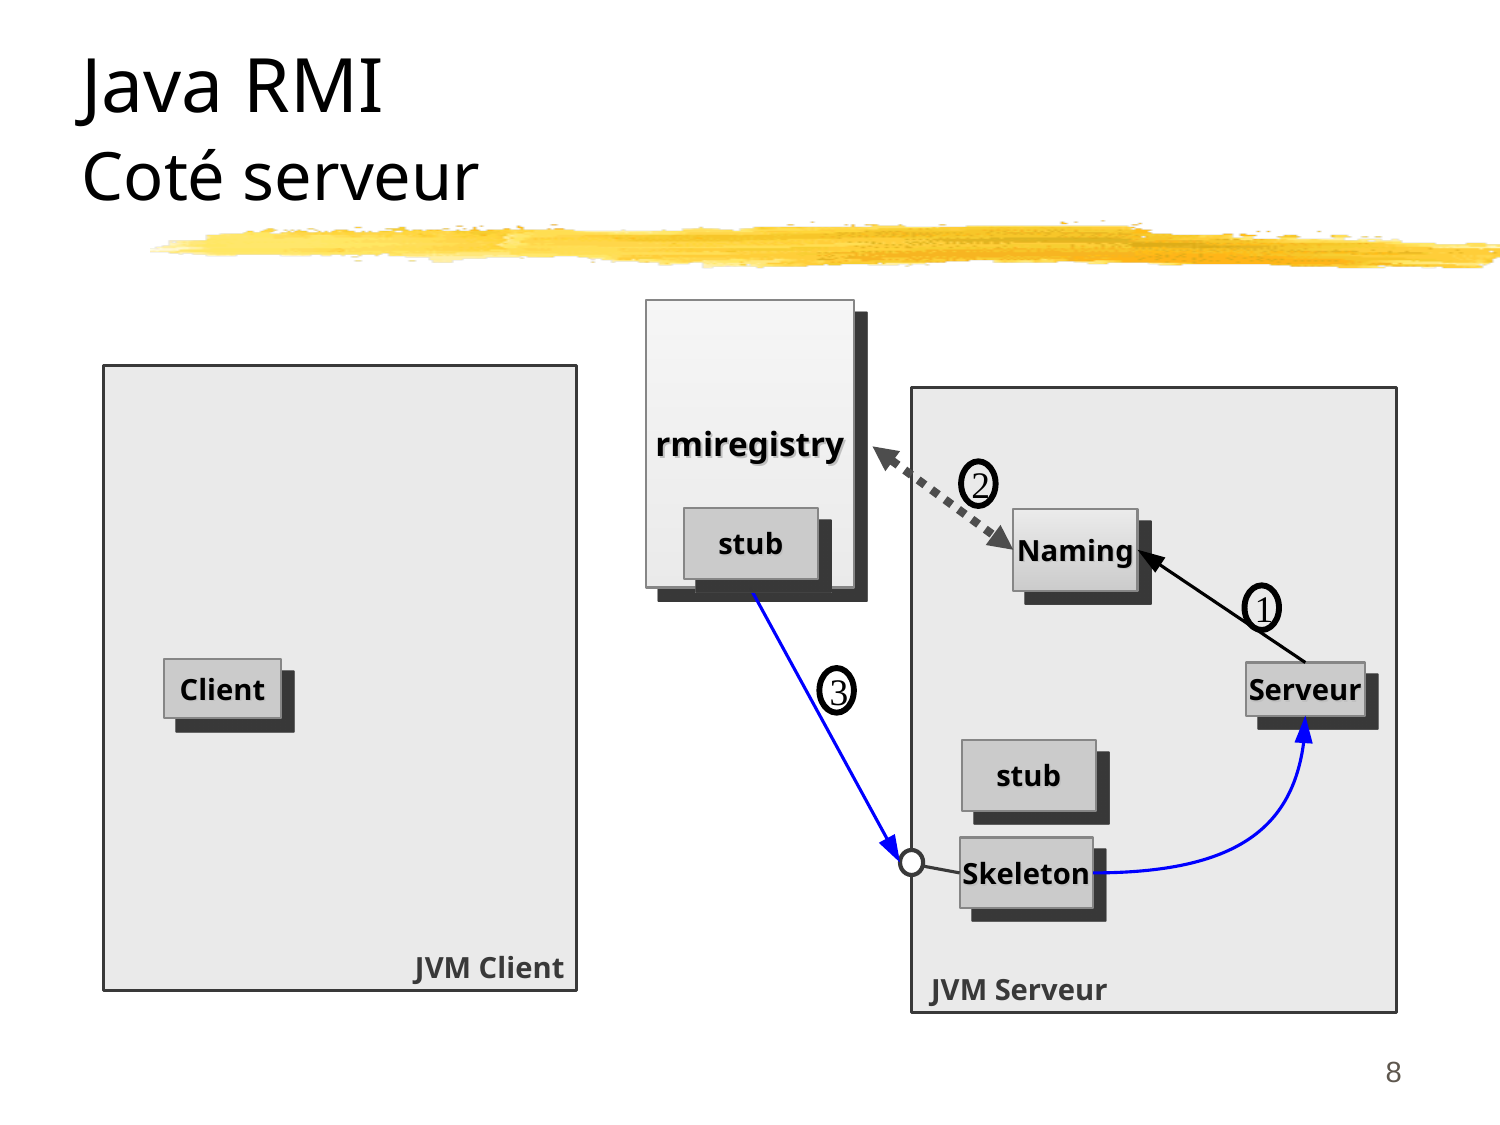

# Java RMI Coté serveur
rmiregistry
2
stub
Naming
1
Client
Serveur
3
stub
Skeleton
JVM Client
JVM Serveur